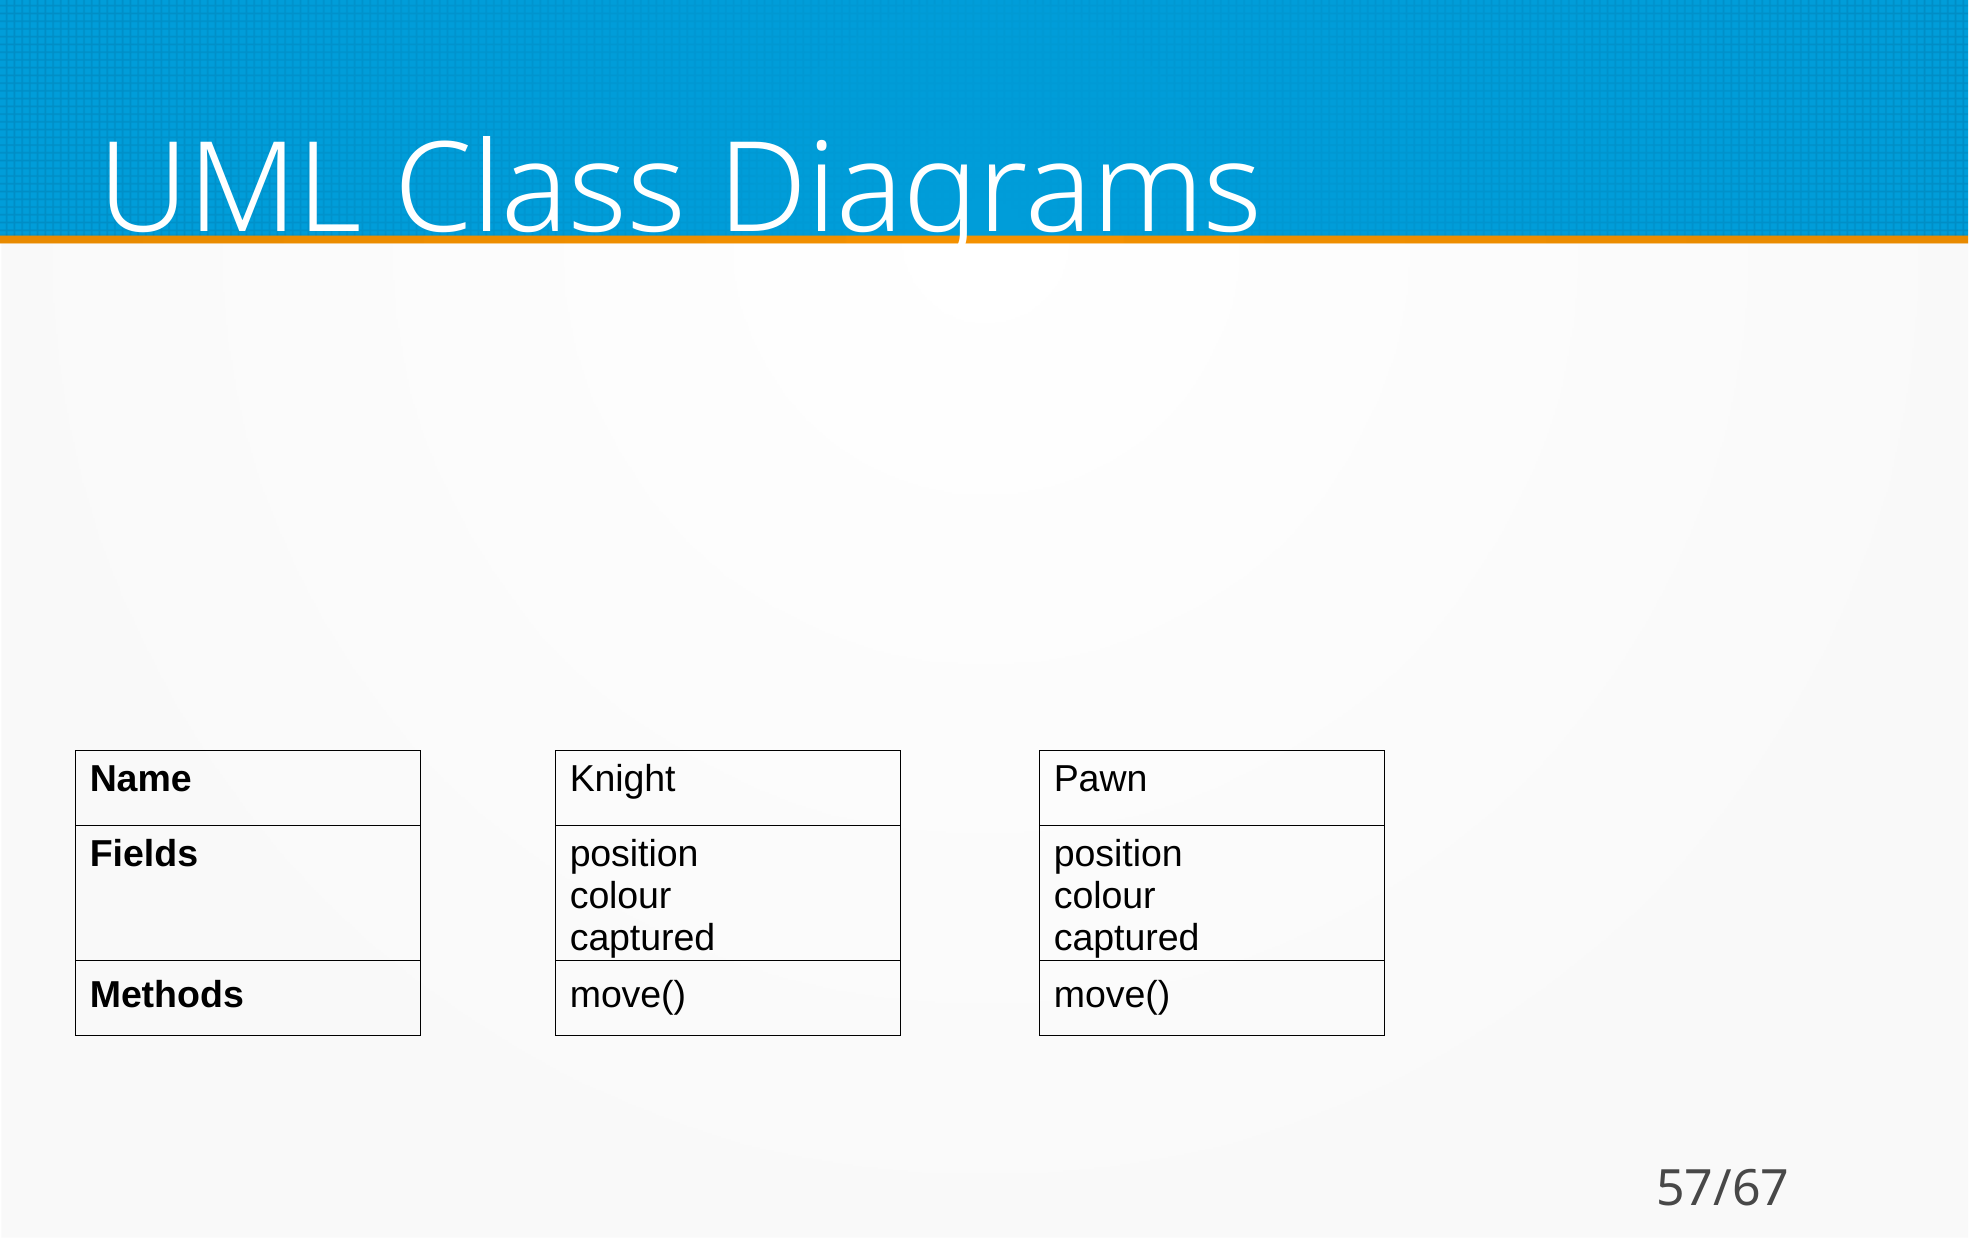

# UML Class Diagrams
Name
Knight
Pawn
Fields
position
colour
captured
position
colour
captured
Methods
move()
move()
57